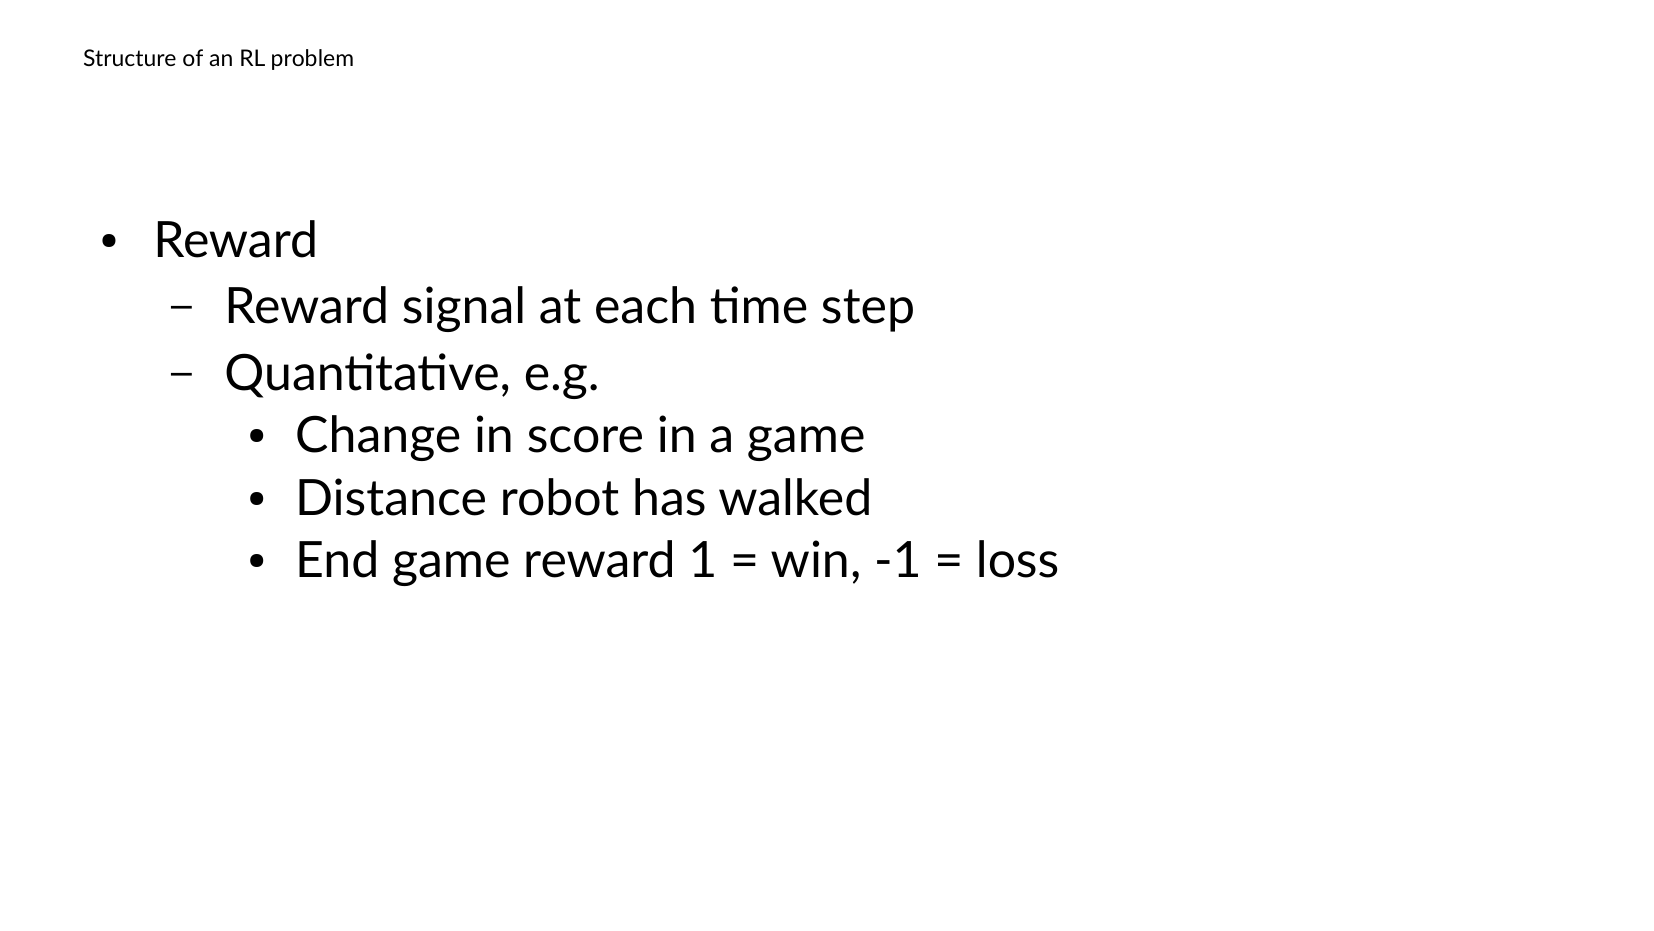

# Structure of an RL problem
Reward
Reward signal at each time step
Quantitative, e.g.
Change in score in a game
Distance robot has walked
End game reward 1 = win, -1 = loss